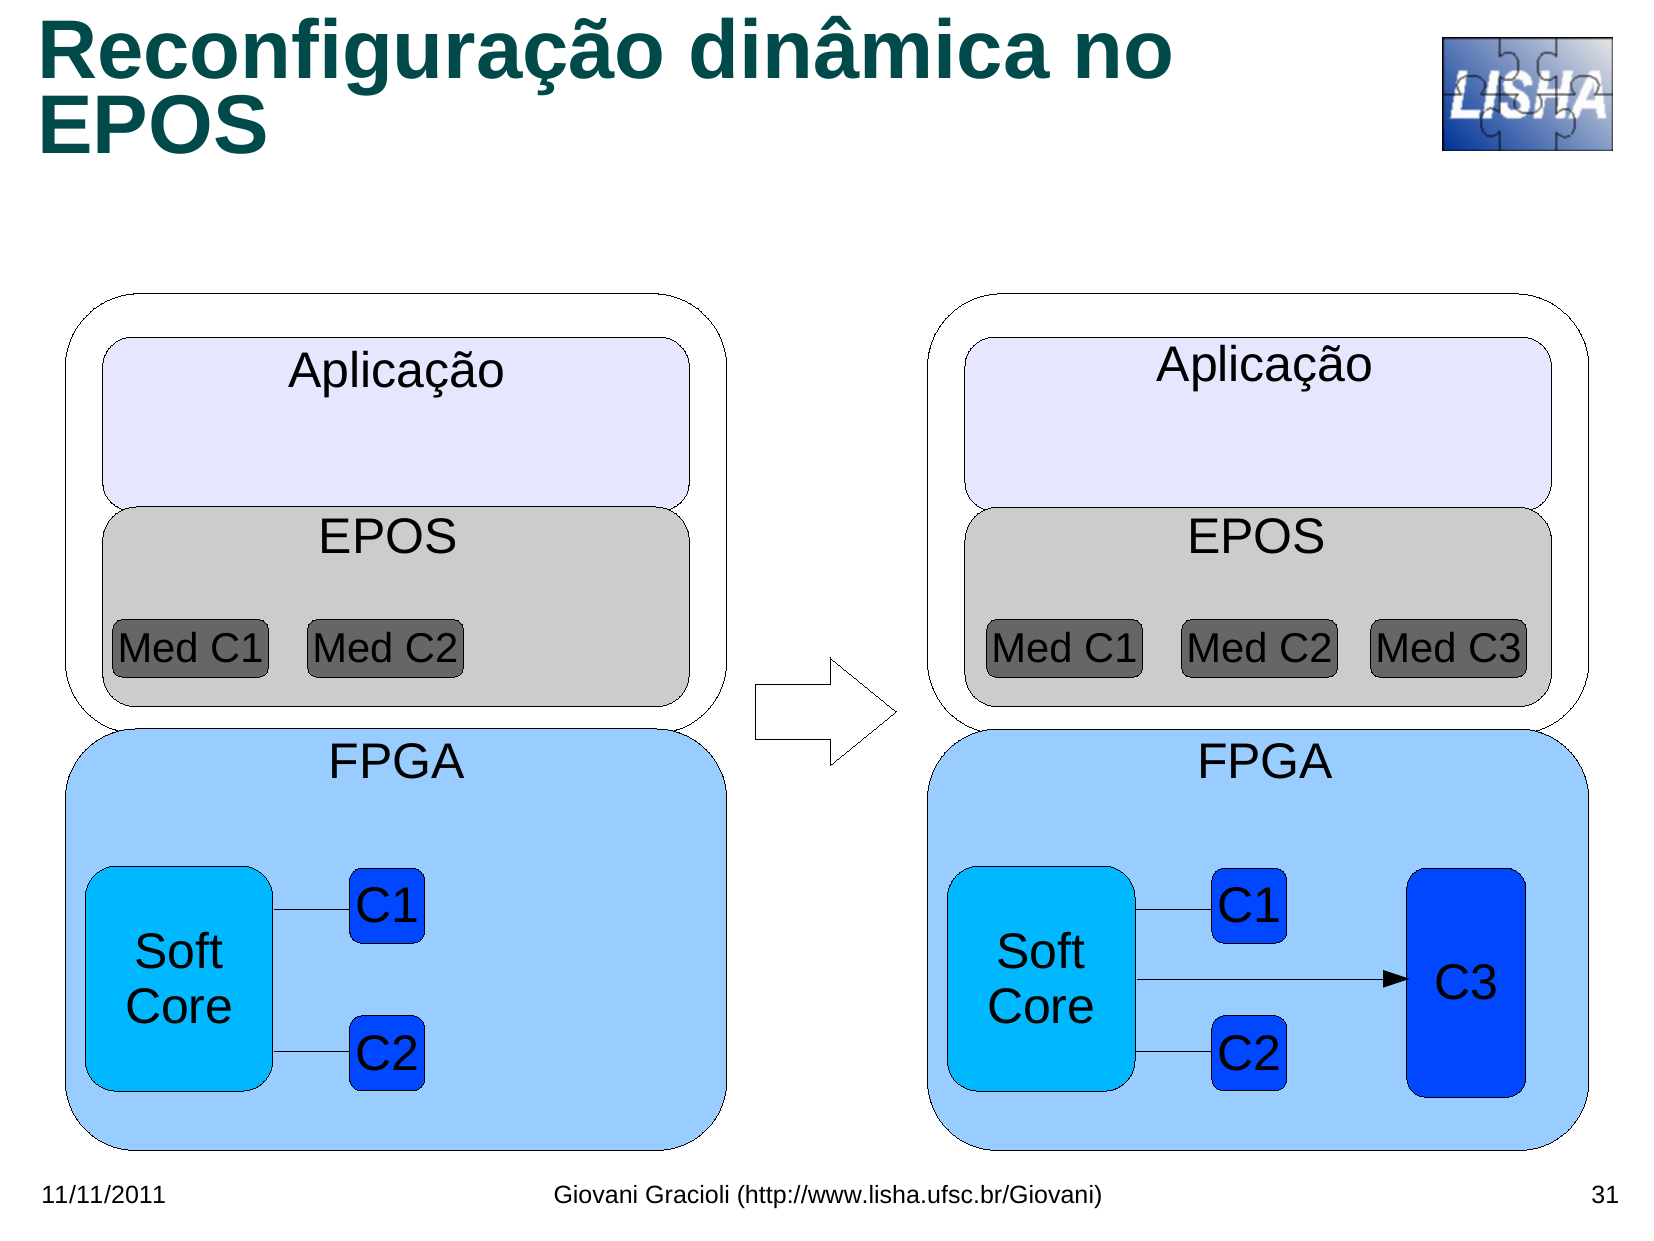

# Reconfiguração dinâmica no EPOS
Aplicação
Aplicação
EPOS
EPOS
Med C1
Med C2
Med C1
Med C2
Med C3
FPGA
FPGA
Soft
Core
Soft
Core
C1
C1
C3
C2
C2